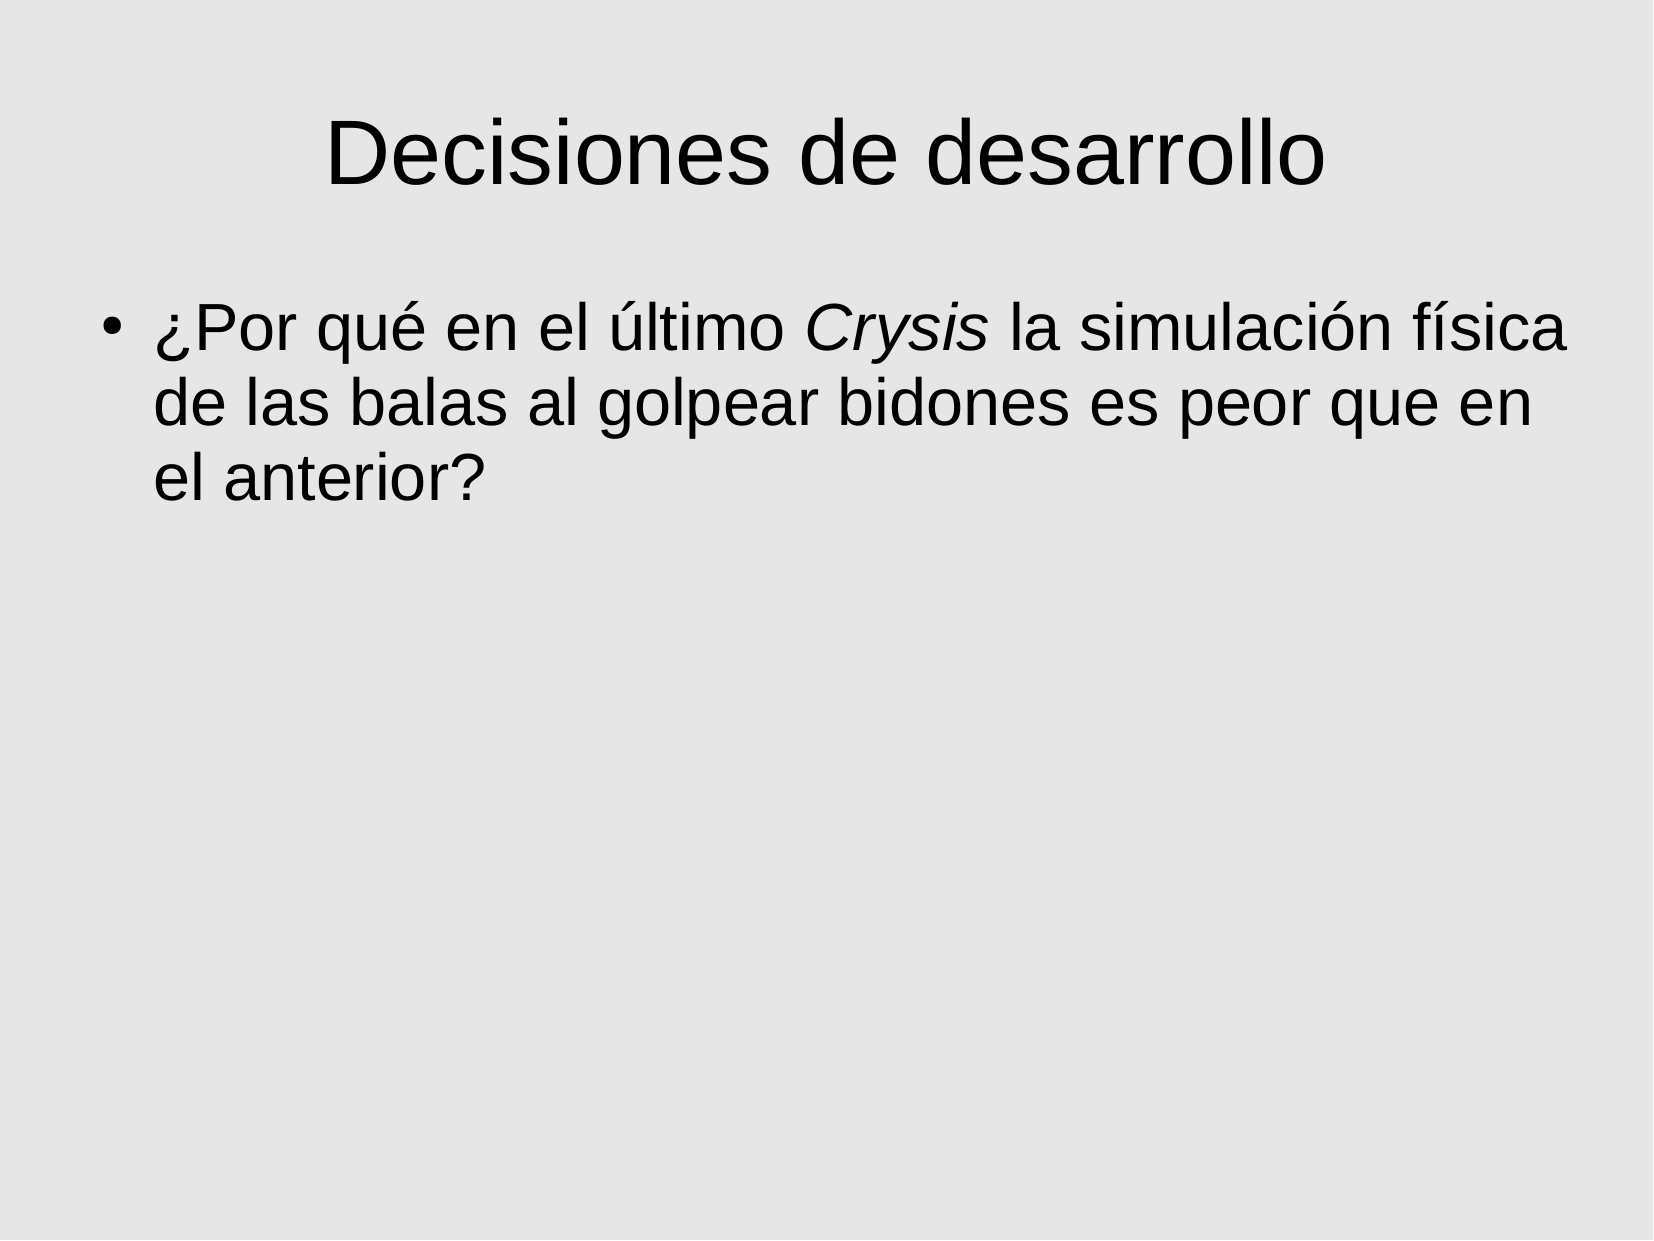

# Decisiones de desarrollo
¿Por qué en el último Crysis la simulación física de las balas al golpear bidones es peor que en el anterior?